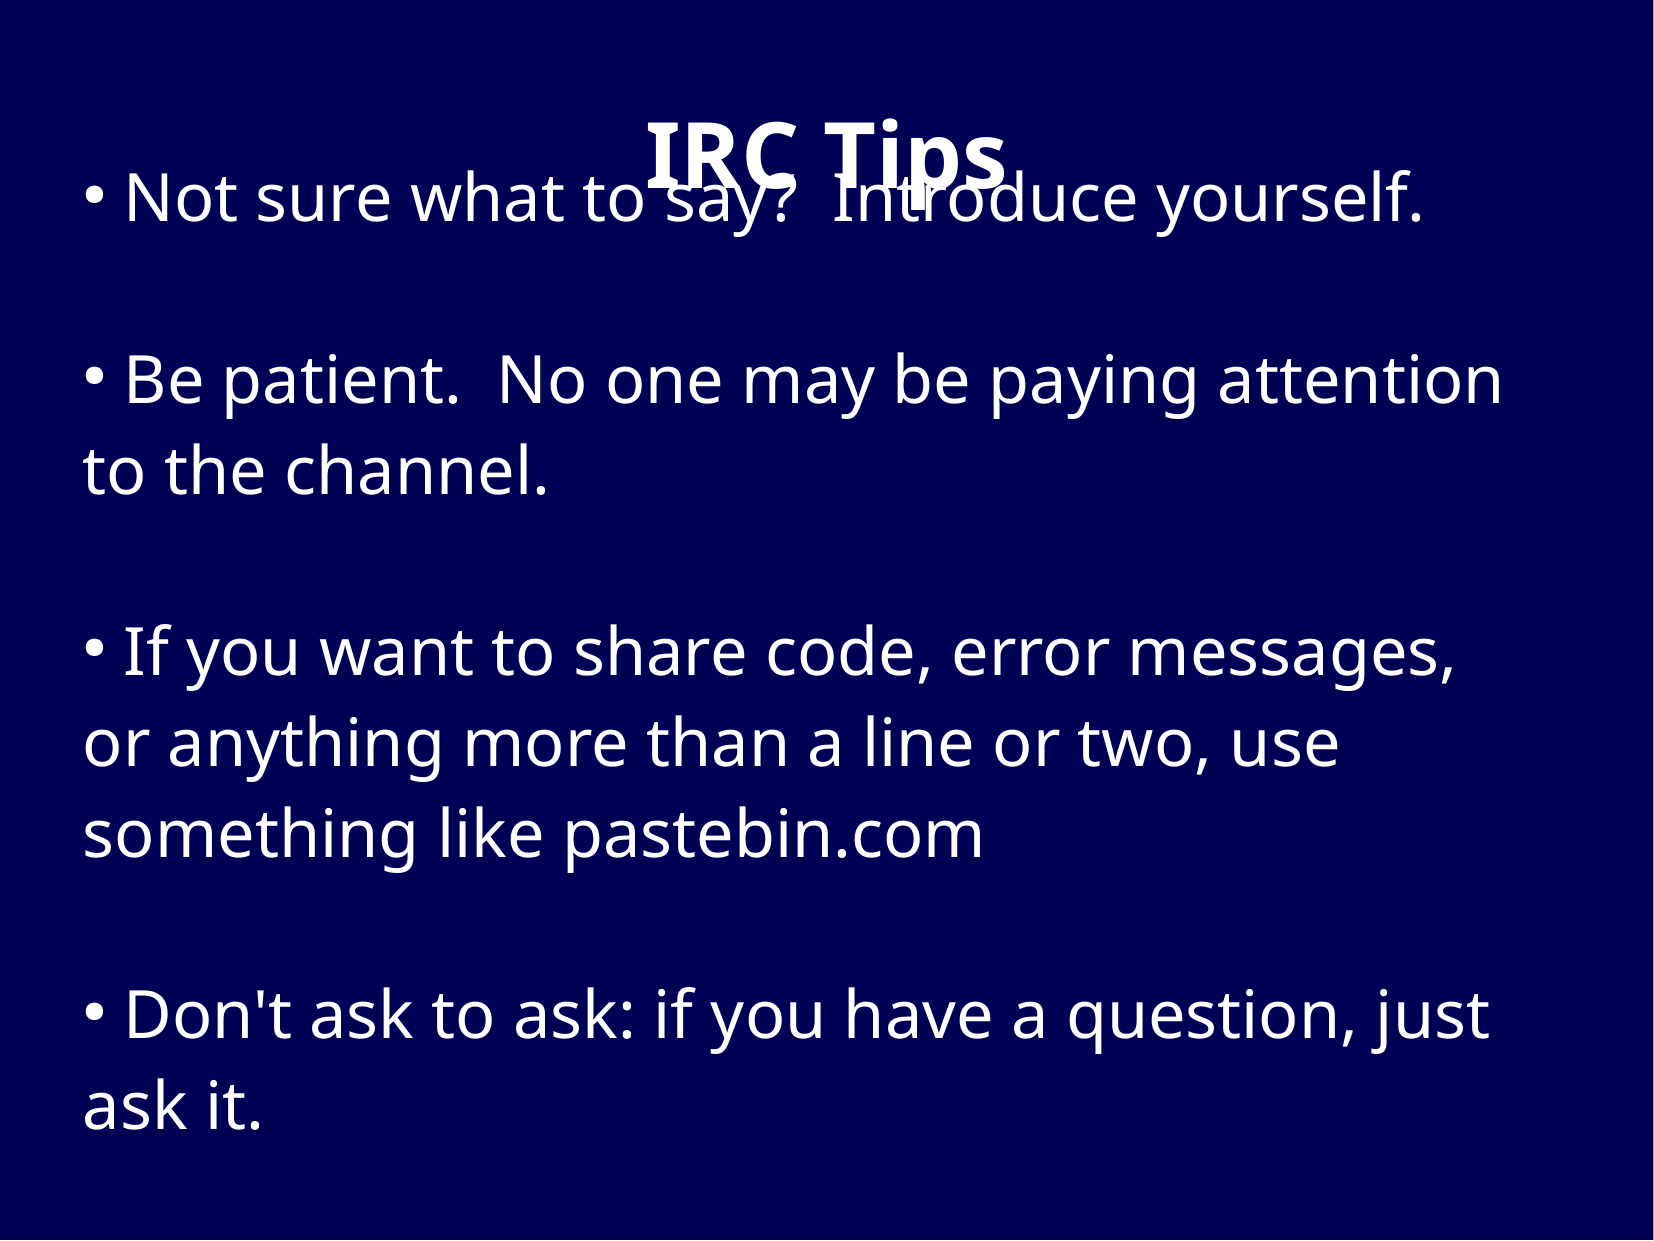

# IRC Tips
 Not sure what to say? Introduce yourself.
 Be patient. No one may be paying attention to the channel.
 If you want to share code, error messages, or anything more than a line or two, use something like pastebin.com
 Don't ask to ask: if you have a question, just ask it.